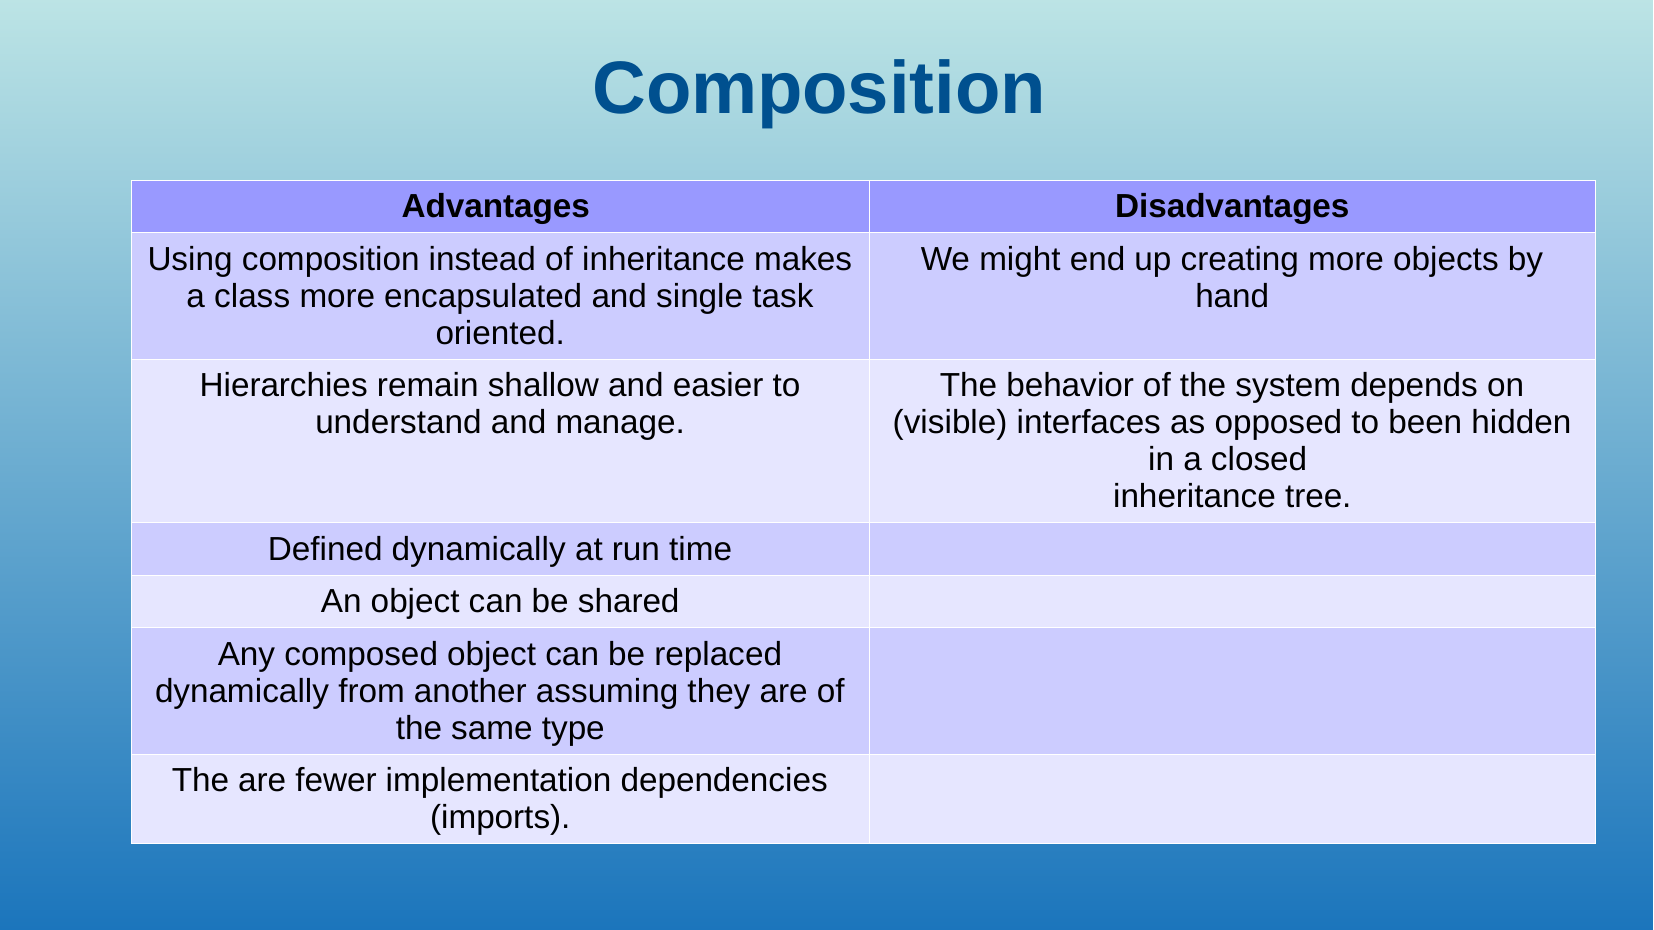

# Composition
| Advantages | Disadvantages |
| --- | --- |
| Using composition instead of inheritance makes a class more encapsulated and single task oriented. | We might end up creating more objects by hand |
| Hierarchies remain shallow and easier to understand and manage. | The behavior of the system depends on (visible) interfaces as opposed to been hidden in a closed inheritance tree. |
| Defined dynamically at run time | |
| An object can be shared | |
| Any composed object can be replaced dynamically from another assuming they are of the same type | |
| The are fewer implementation dependencies (imports). | |